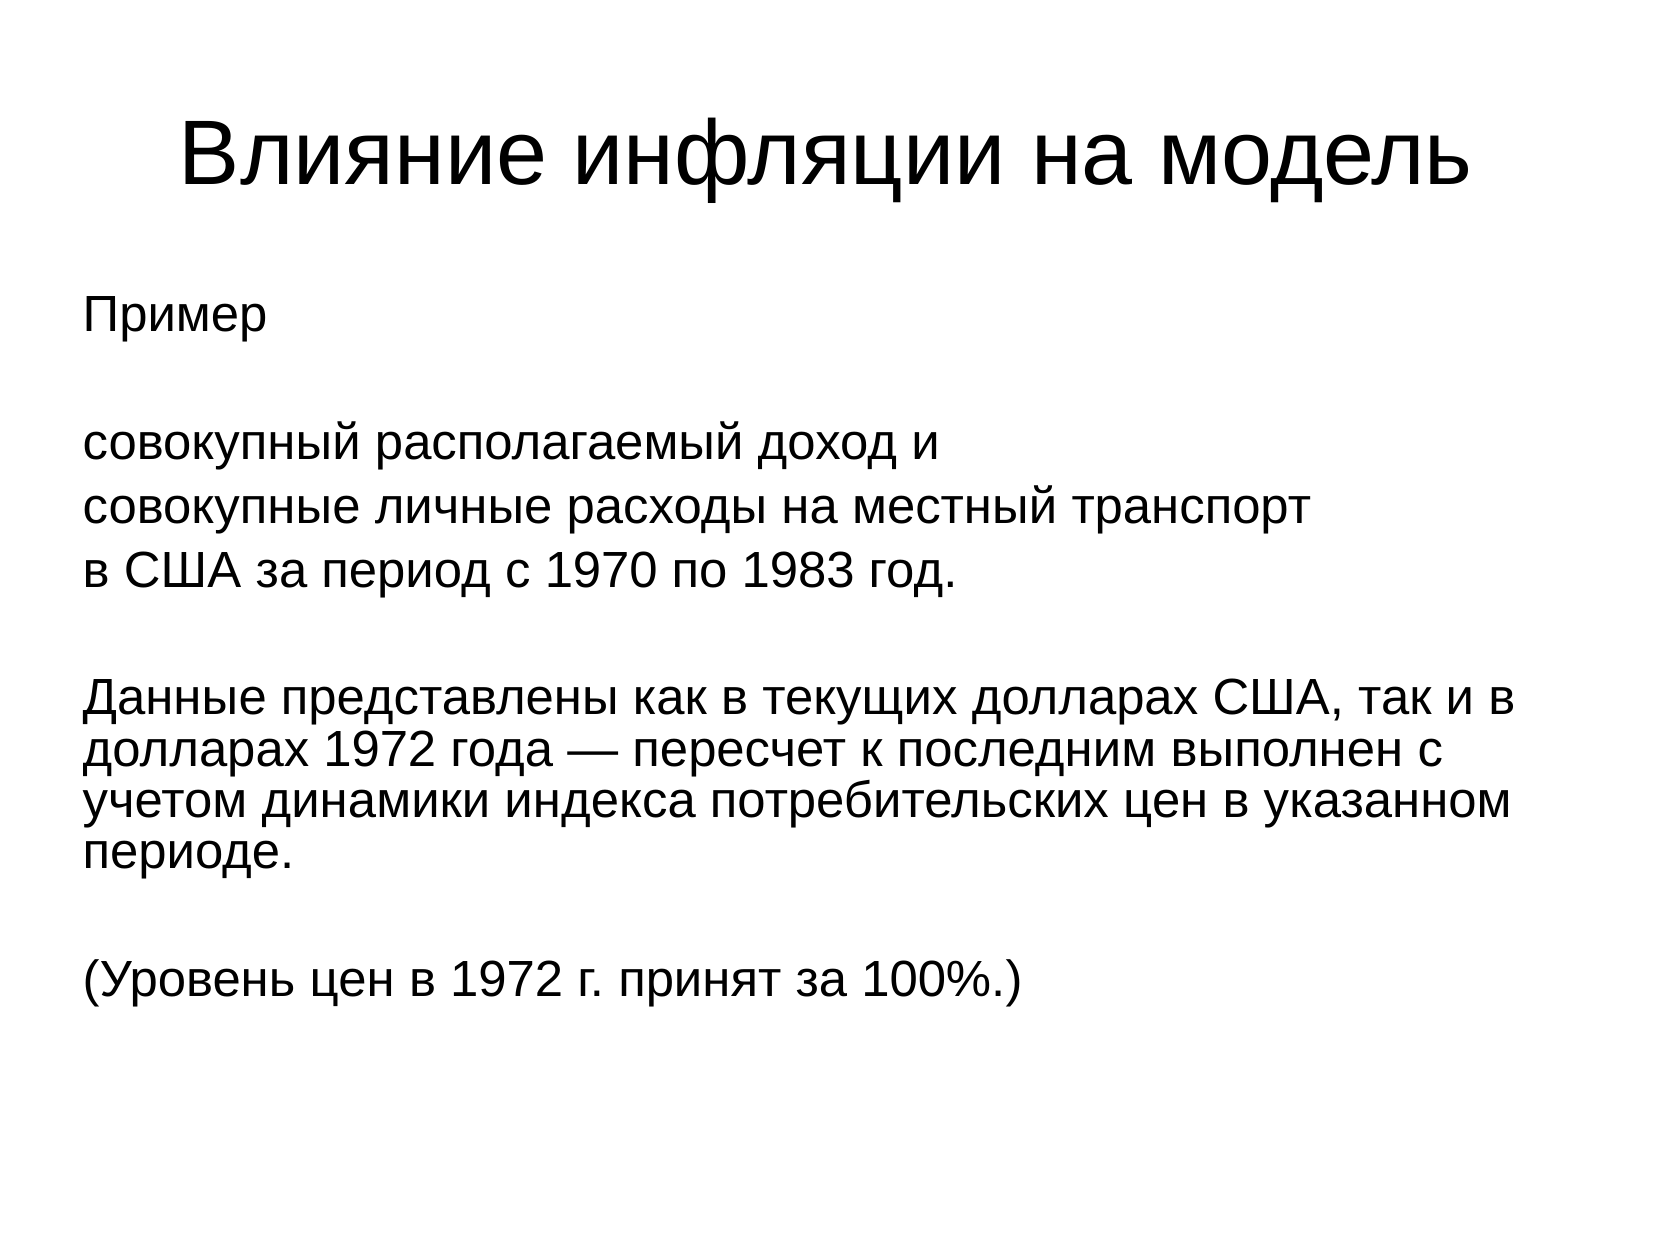

# Влияние инфляции на модель
Пример
совокупный располагаемый доход и
совокупные личные расходы на местный транспорт
в США за период с 1970 по 1983 год.
Данные представлены как в текущих долларах США, так и в долларах 1972 года — пересчет к последним выполнен с учетом динамики индекса потребительских цен в указанном периоде.
(Уровень цен в 1972 г. принят за 100%.)